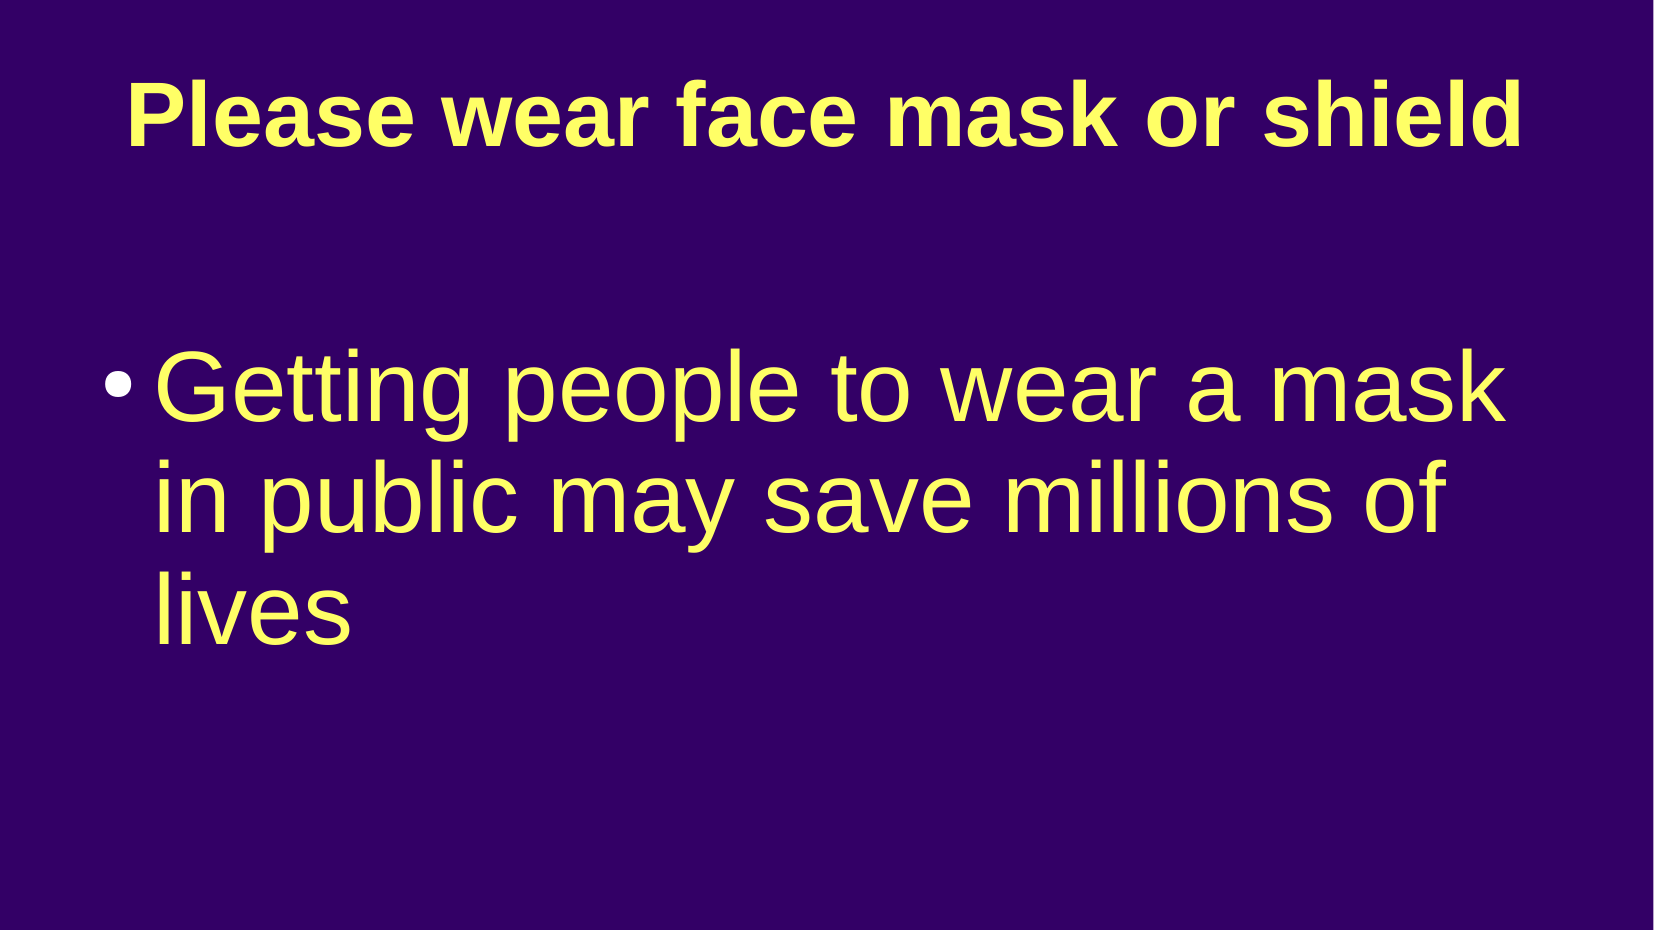

# Please wear face mask or shield
Getting people to wear a mask in public may save millions of lives